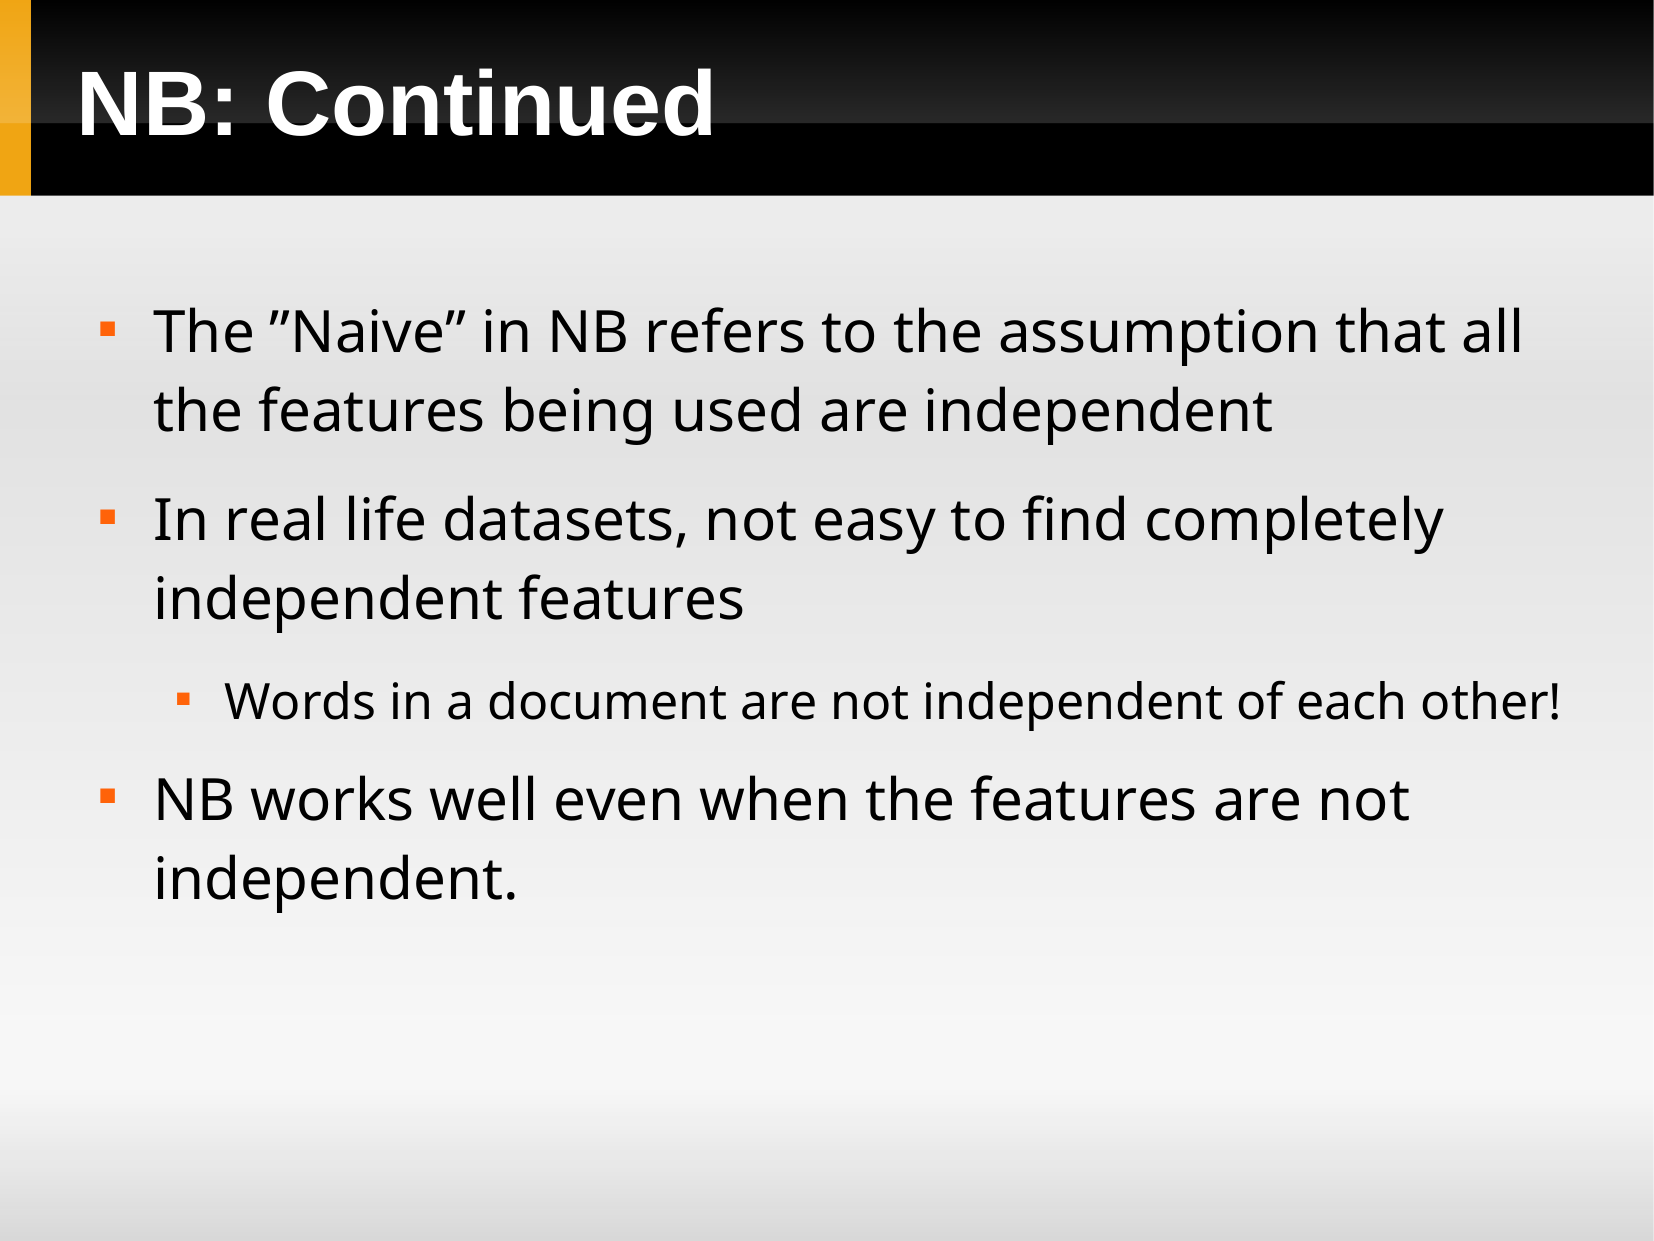

# NB: Continued
The ”Naive” in NB refers to the assumption that all the features being used are independent
In real life datasets, not easy to find completely independent features
Words in a document are not independent of each other!
NB works well even when the features are not independent.